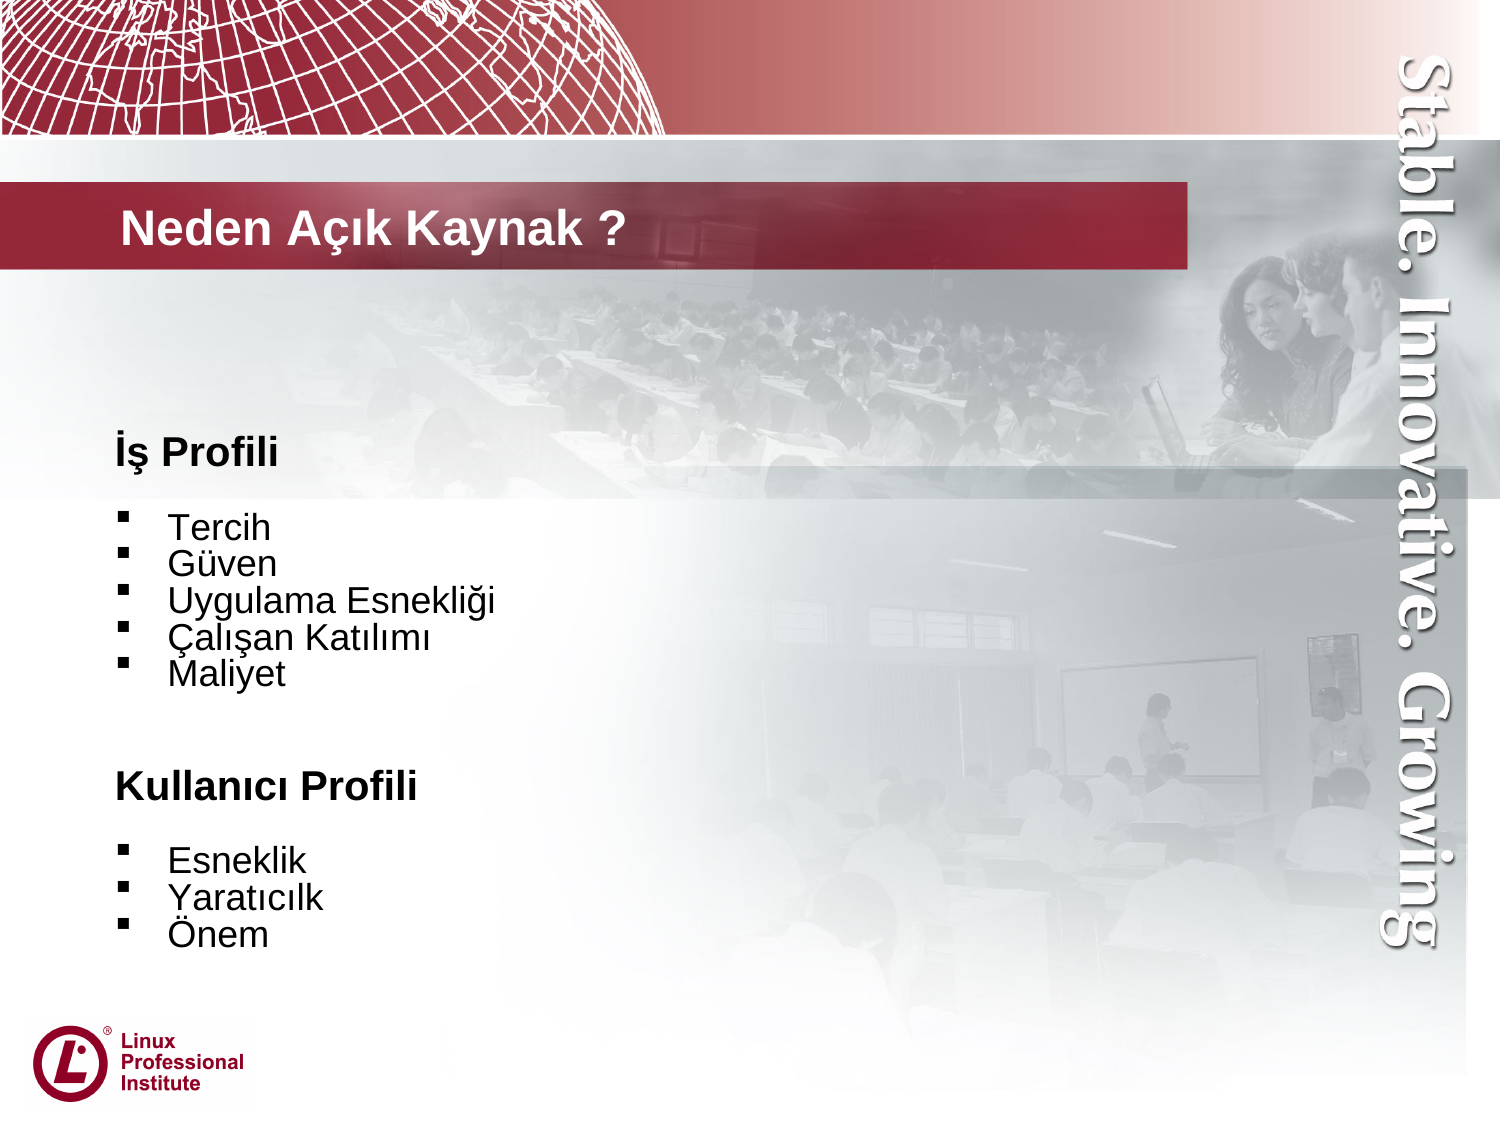

Neden Açık Kaynak ?
İş Profili
Tercih
Güven
Uygulama Esnekliği
Çalışan Katılımı
Maliyet
Kullanıcı Profili
Esneklik
Yaratıcılk
Önem